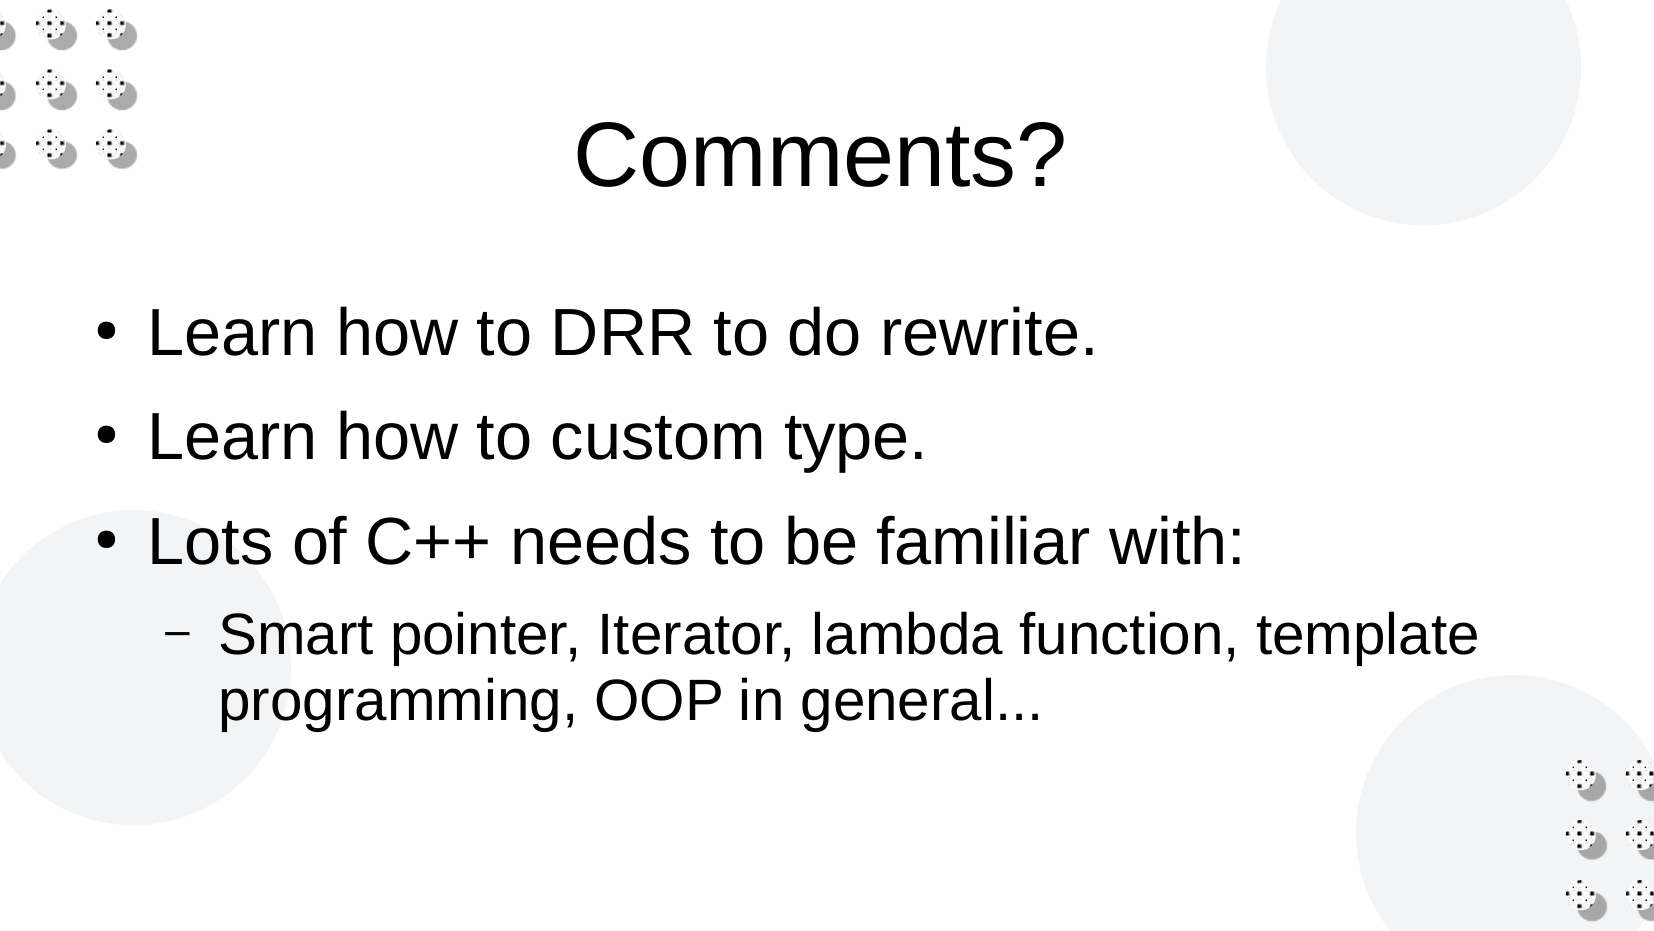

# Comments?
Learn how to DRR to do rewrite.
Learn how to custom type.
Lots of C++ needs to be familiar with:
Smart pointer, Iterator, lambda function, template programming, OOP in general...